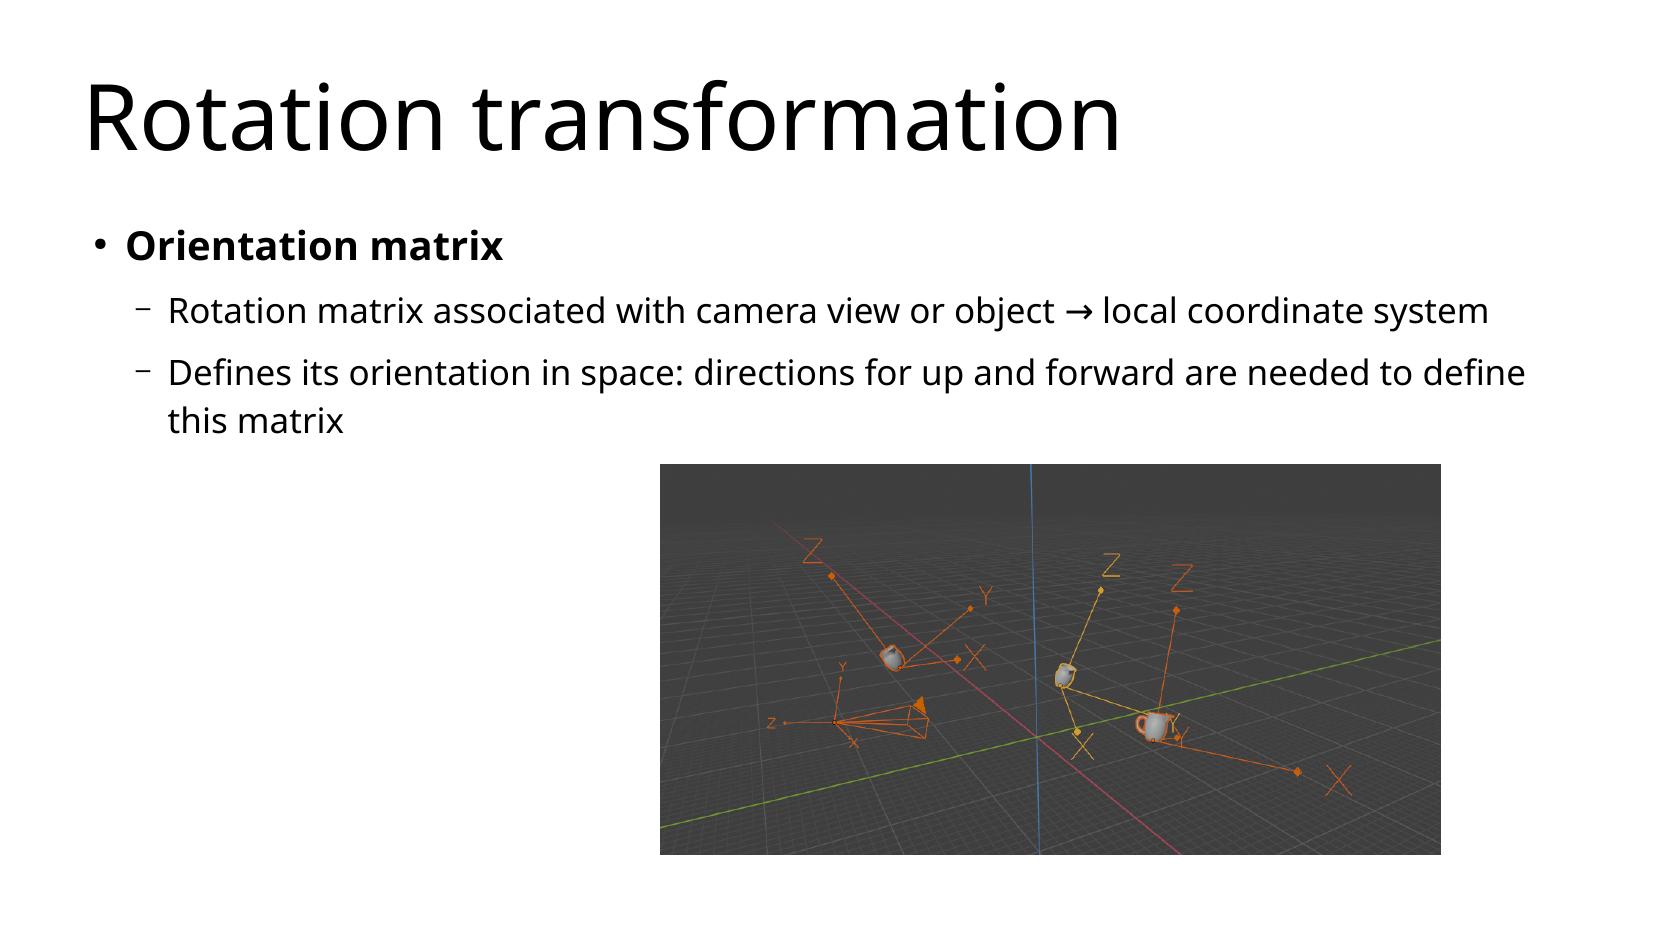

# Rotation transformation
Orientation matrix
Rotation matrix associated with camera view or object → local coordinate system
Defines its orientation in space: directions for up and forward are needed to define this matrix